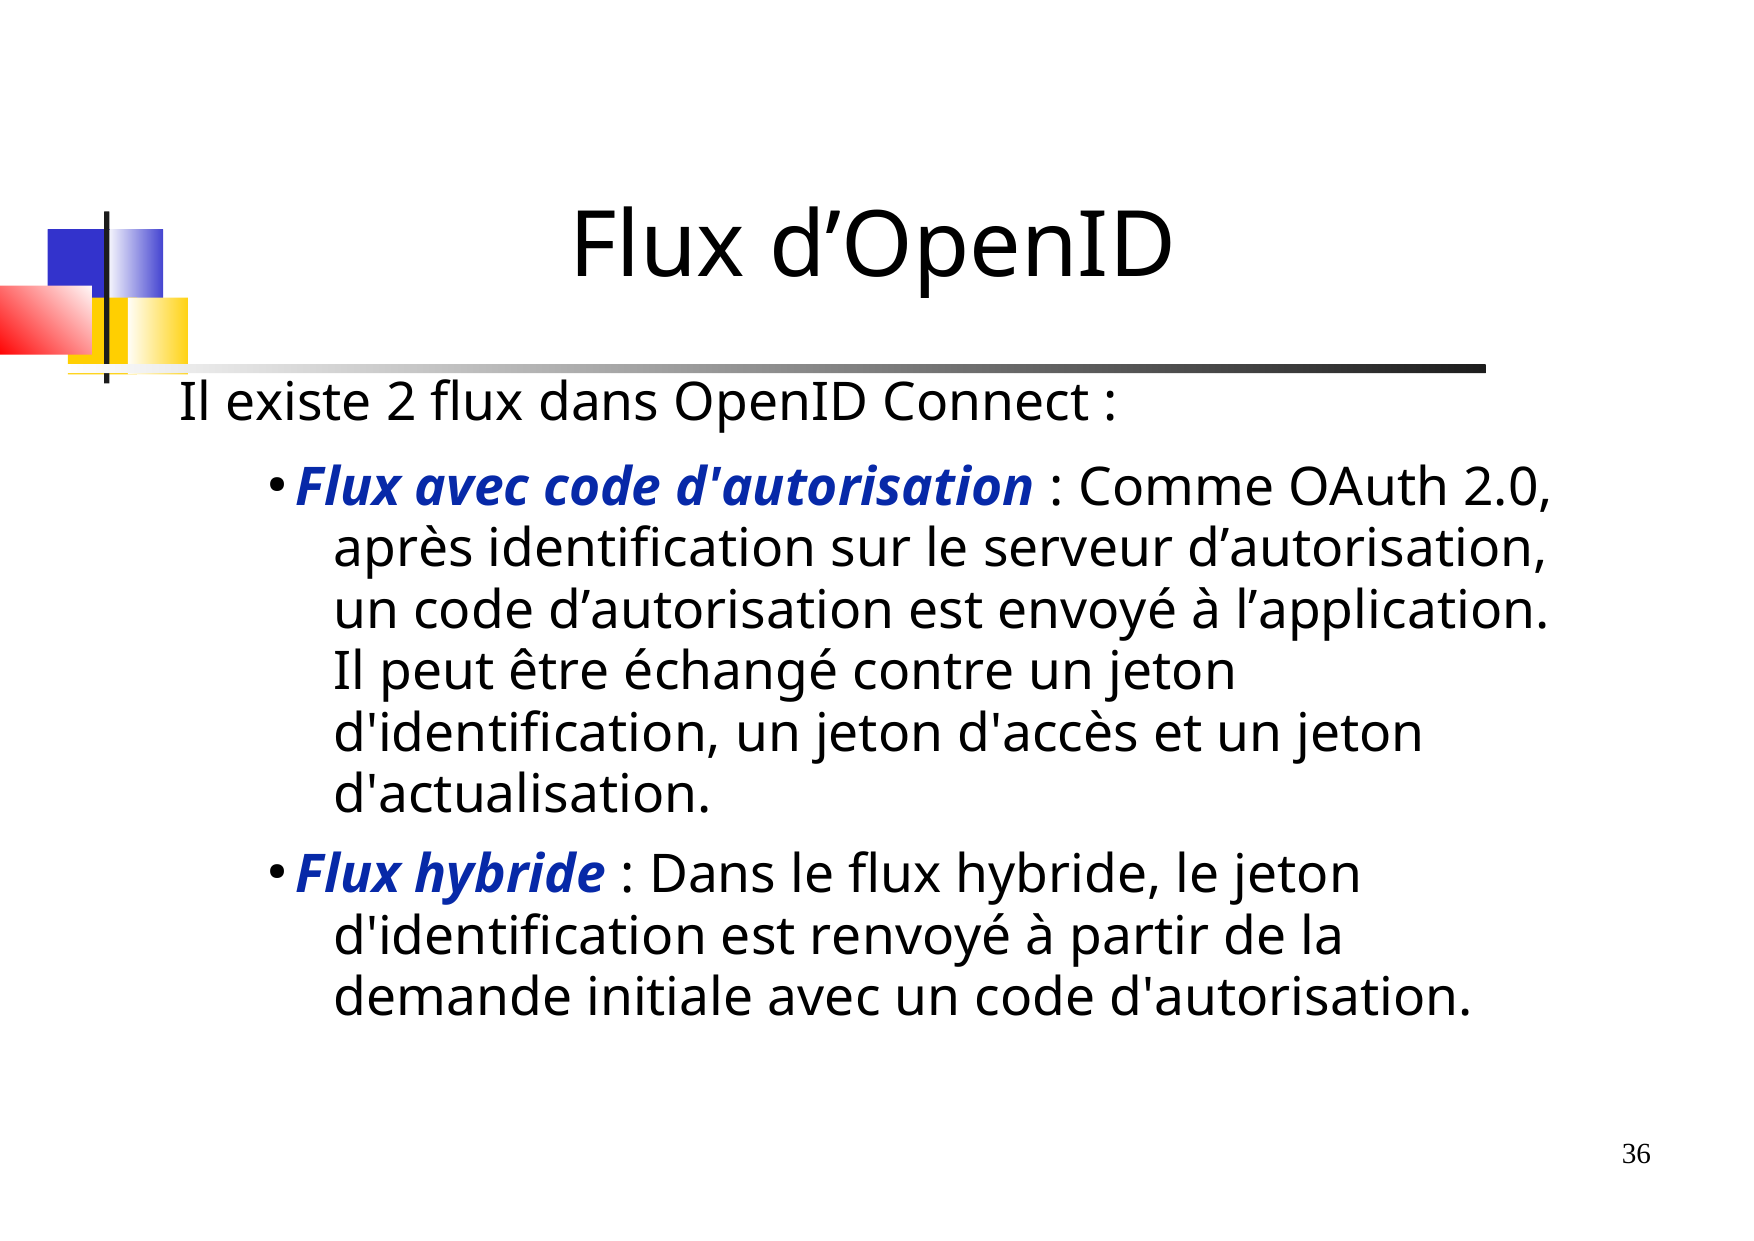

# Flux d’OpenID
Il existe 2 flux dans OpenID Connect :
Flux avec code d'autorisation : Comme OAuth 2.0, après identification sur le serveur d’autorisation, un code d’autorisation est envoyé à l’application.
Il peut être échangé contre un jeton d'identification, un jeton d'accès et un jeton d'actualisation.
Flux hybride : Dans le flux hybride, le jeton d'identification est renvoyé à partir de la demande initiale avec un code d'autorisation.